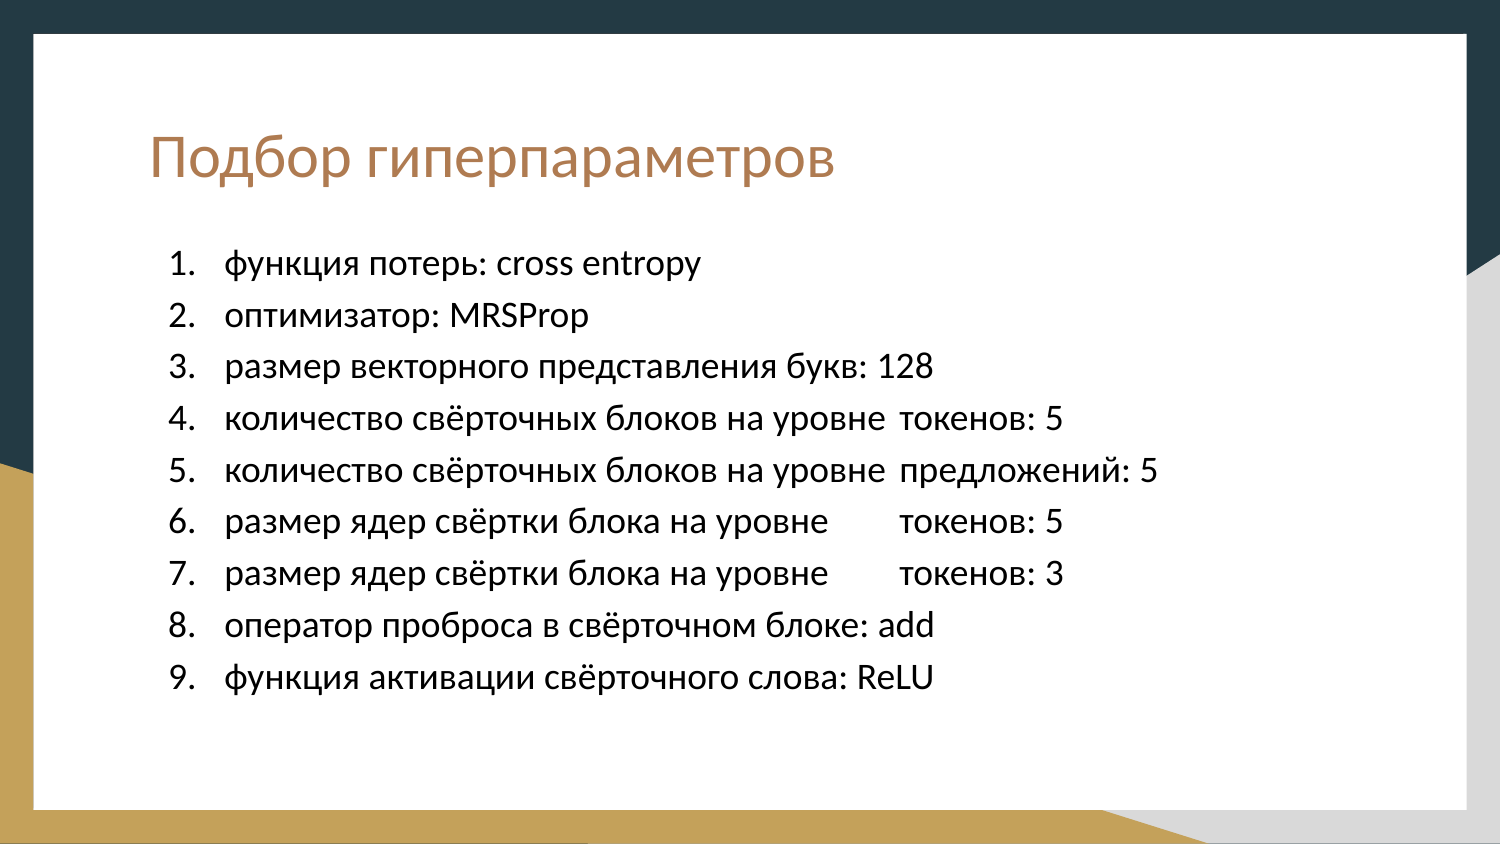

# Подбор гиперпараметров
функция потерь: cross entropy
оптимизатор: MRSProp
размер векторного представления букв: 128
количество свёрточных блоков на уровне 	токенов: 5
количество свёрточных блоков на уровне 	предложений: 5
размер ядер свёртки блока на уровне 	токенов: 5
размер ядер свёртки блока на уровне 	токенов: 3
оператор проброса в свёрточном блоке: add
функция активации свёрточного слова: ReLU